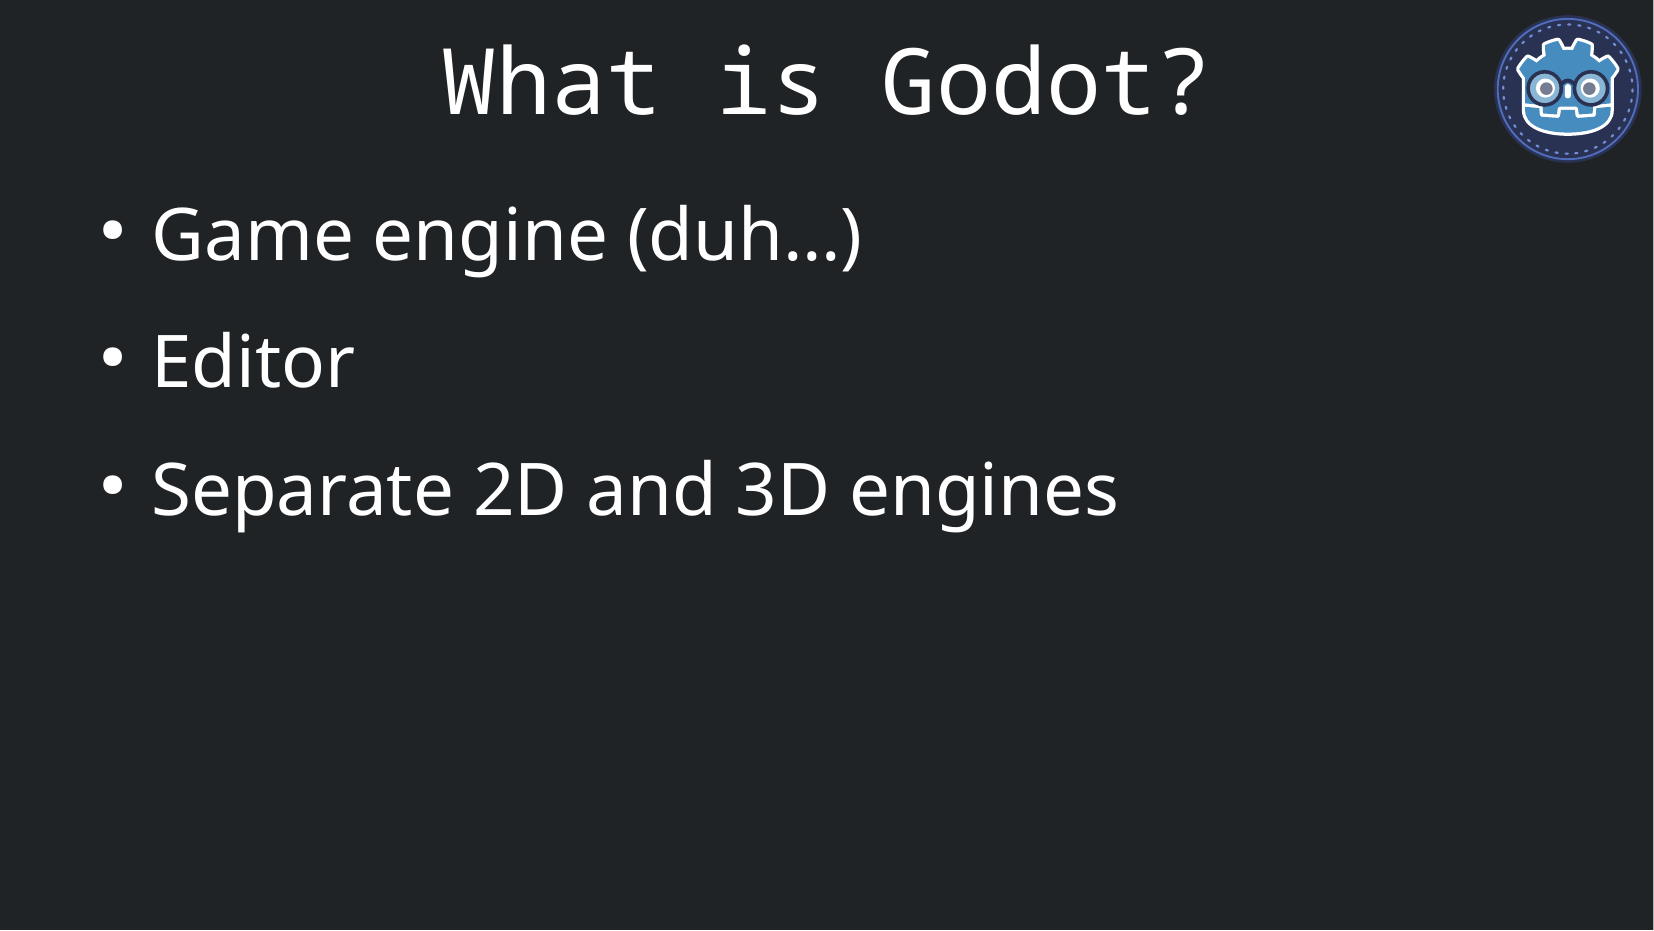

# What is Godot?
Game engine (duh…)
Editor
Separate 2D and 3D engines
Export to Linux, Mac,
Windows, Phones, Console
Open source (MIT)